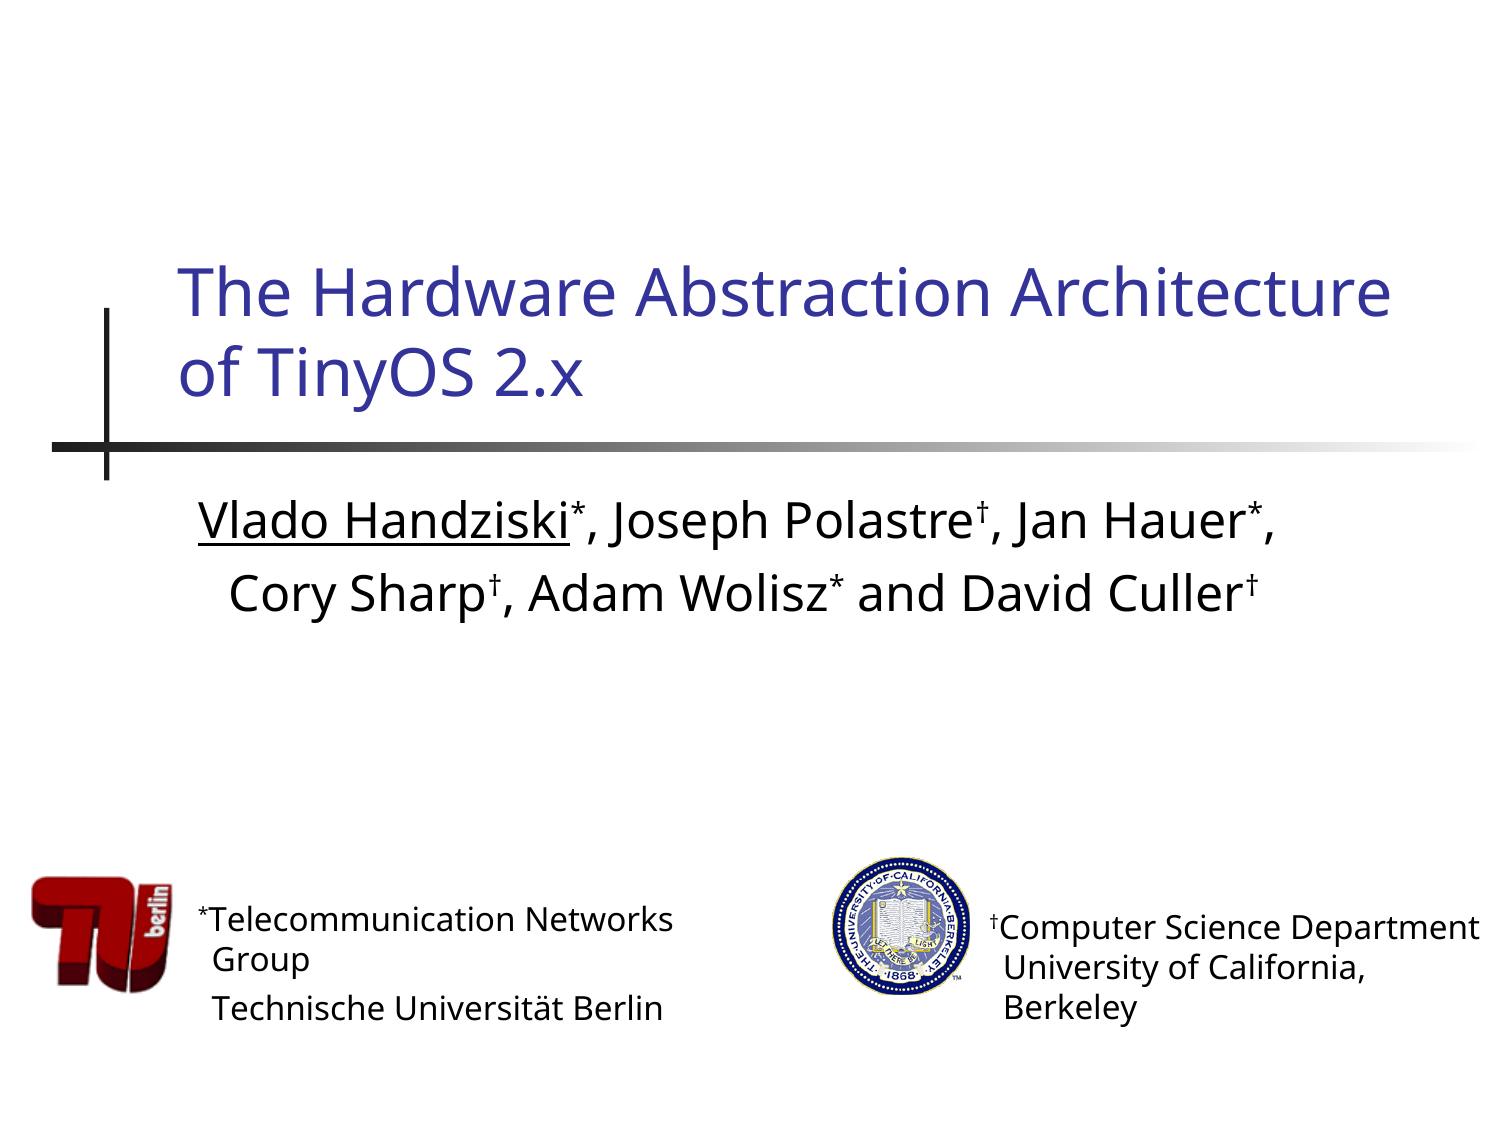

# The Hardware Abstraction Architecture of TinyOS 2.x
Vlado Handziski*, Joseph Polastre†, Jan Hauer*,
Cory Sharp†, Adam Wolisz* and David Culler†
*Telecommunication Networks Group
	Technische Universität Berlin
†Computer Science Department
	University of California, Berkeley